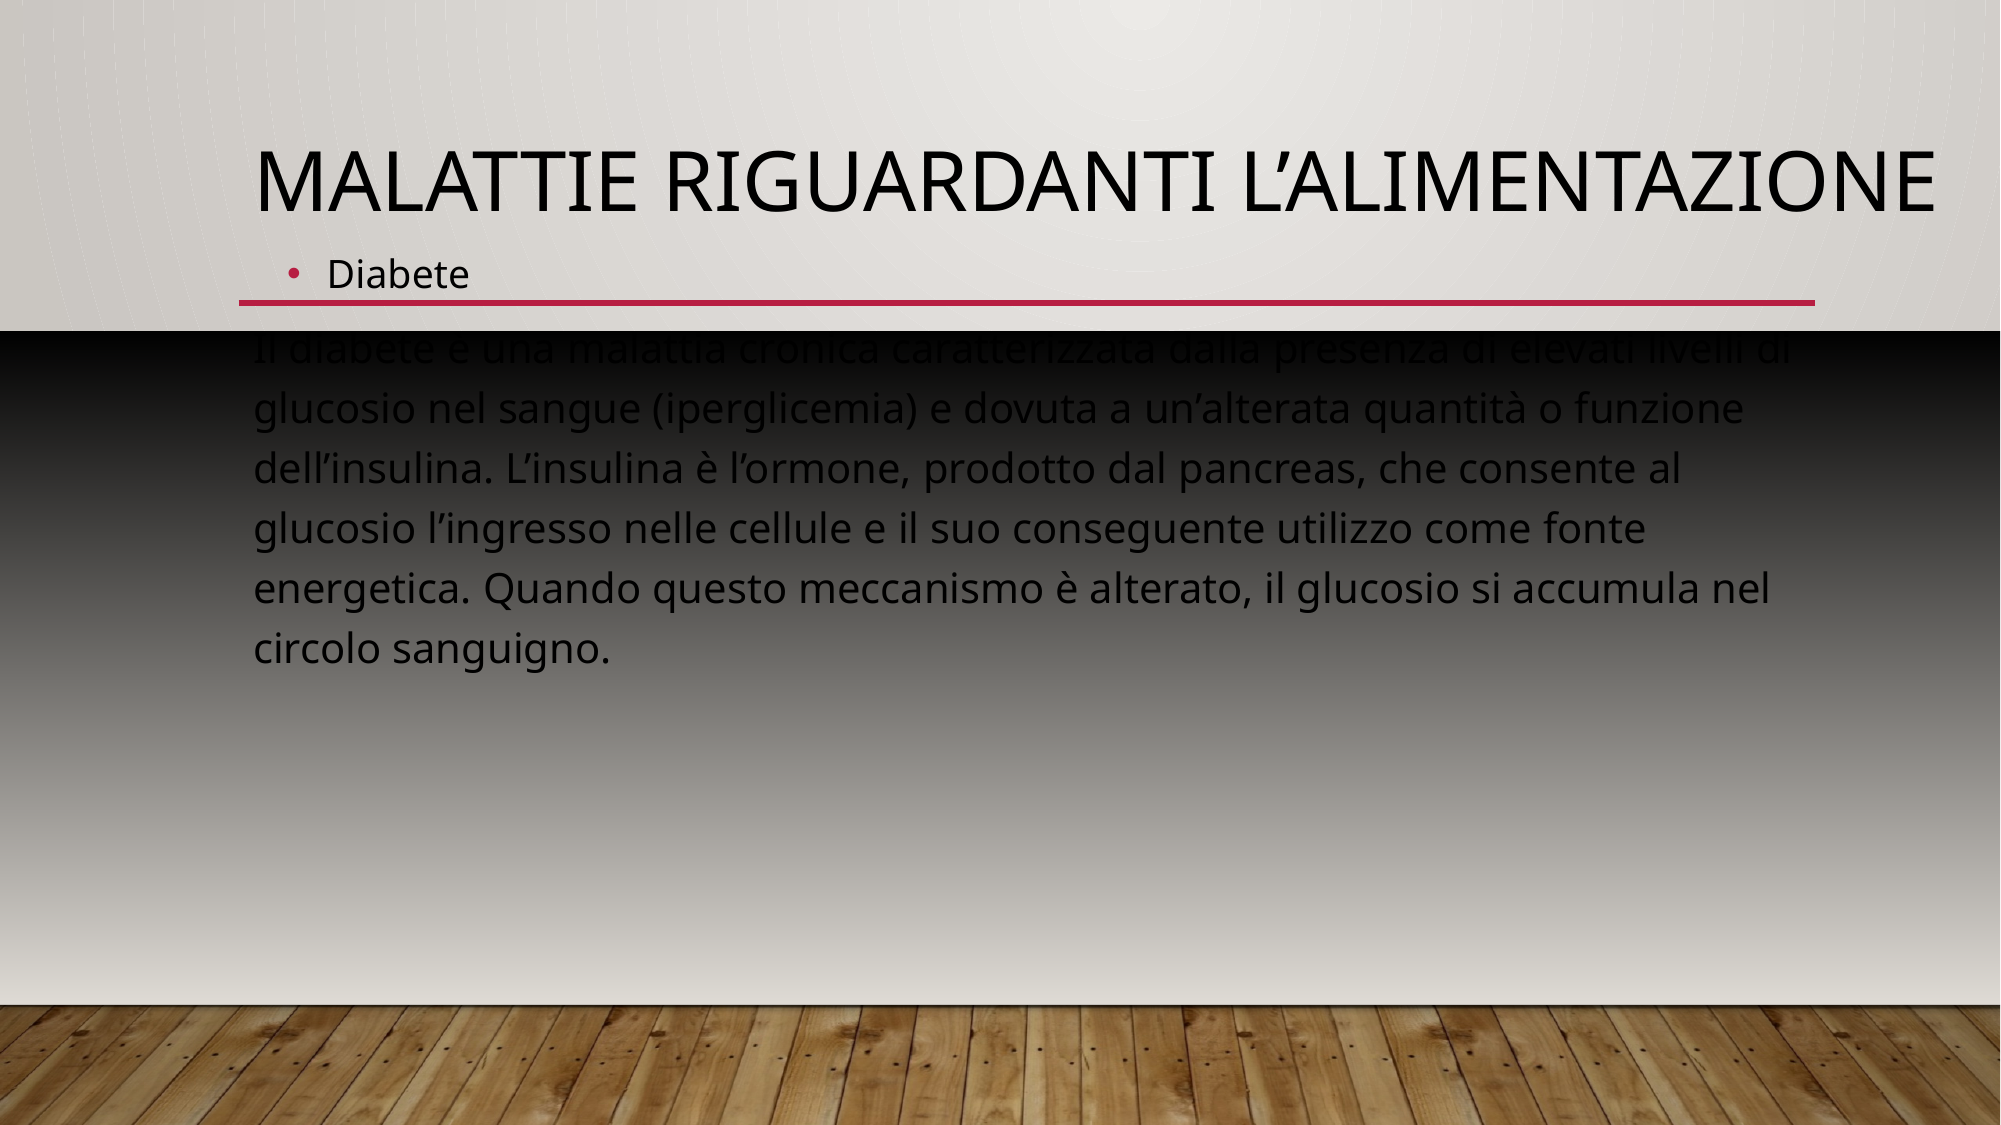

# Malattie riguardanti l’alimentazione
Diabete
Il diabete è una malattia cronica caratterizzata dalla presenza di elevati livelli di glucosio nel sangue (iperglicemia) e dovuta a un’alterata quantità o funzione dell’insulina. L’insulina è l’ormone, prodotto dal pancreas, che consente al glucosio l’ingresso nelle cellule e il suo conseguente utilizzo come fonte energetica. Quando questo meccanismo è alterato, il glucosio si accumula nel circolo sanguigno.